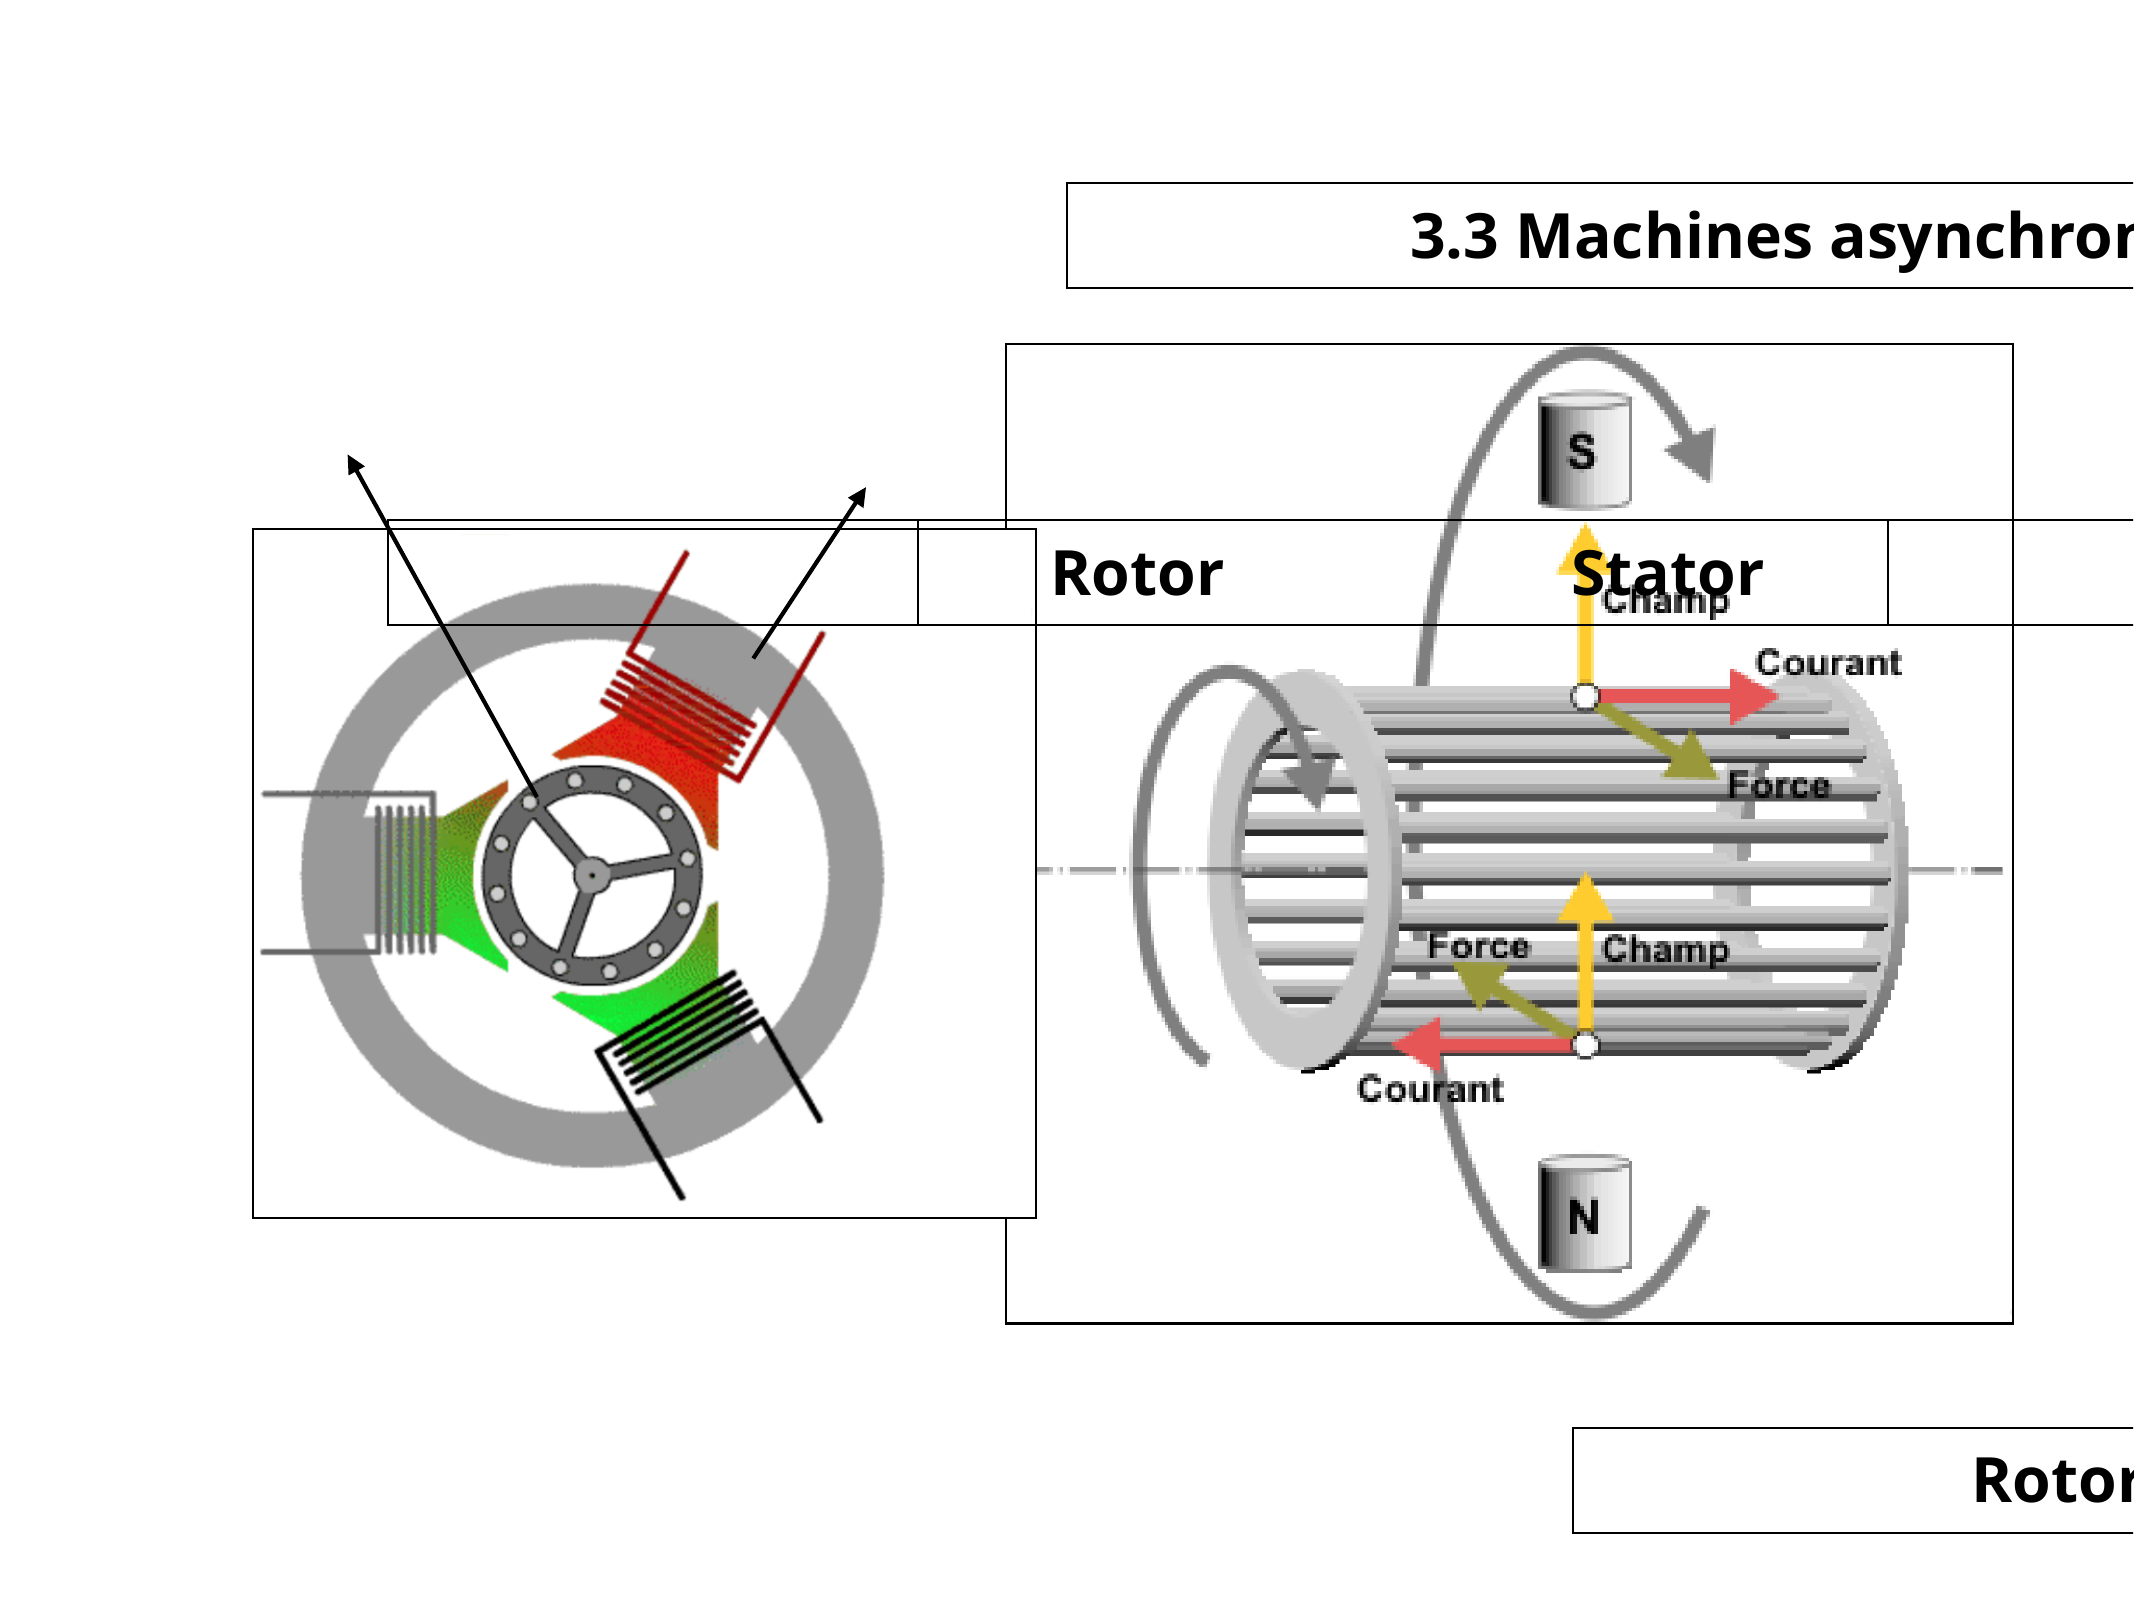

3.3 Machines asynchrones
Rotor
Stator
Rotor : Cage à écureuil